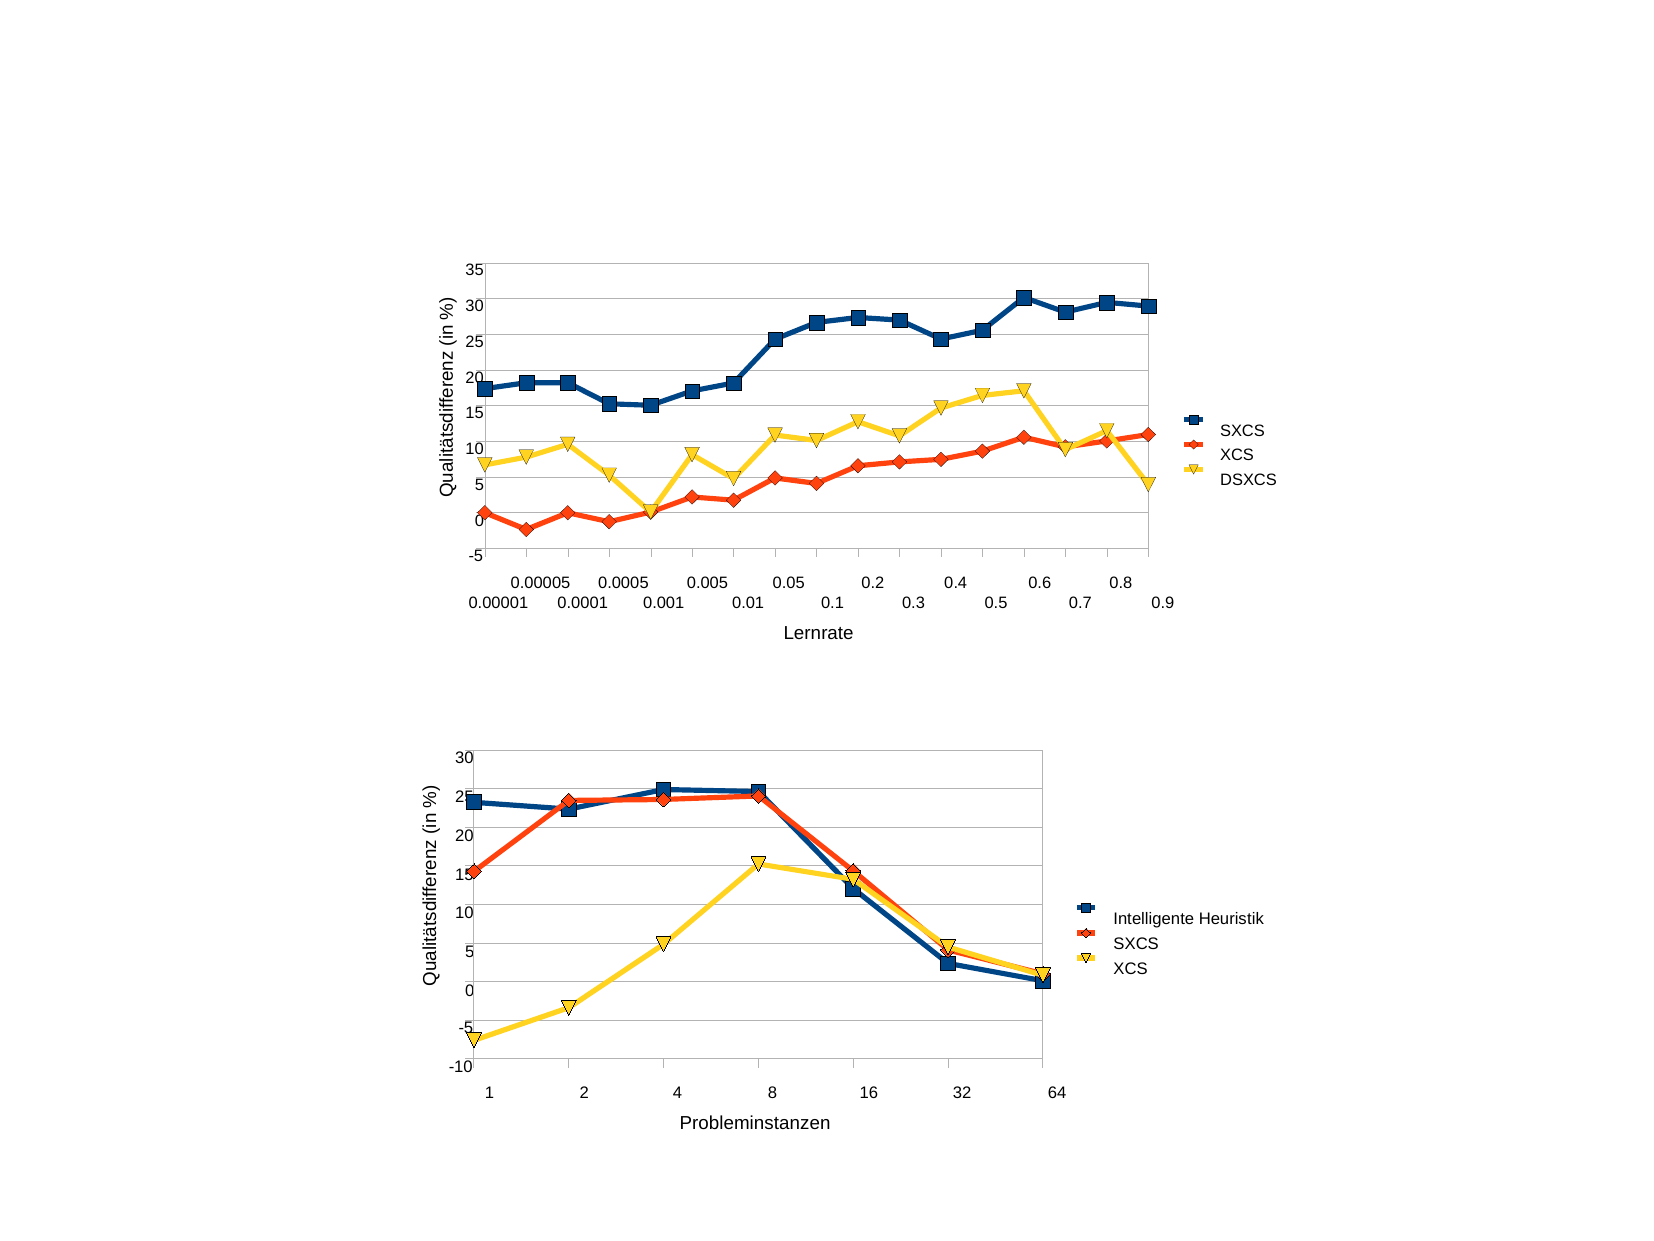

30
25
20
15
Qualitätsdifferenz (in %)
10
Intelligente Heuristik
SXCS
5
XCS
0
-5
-10
1
2
4
8
16
32
64
Probleminstanzen